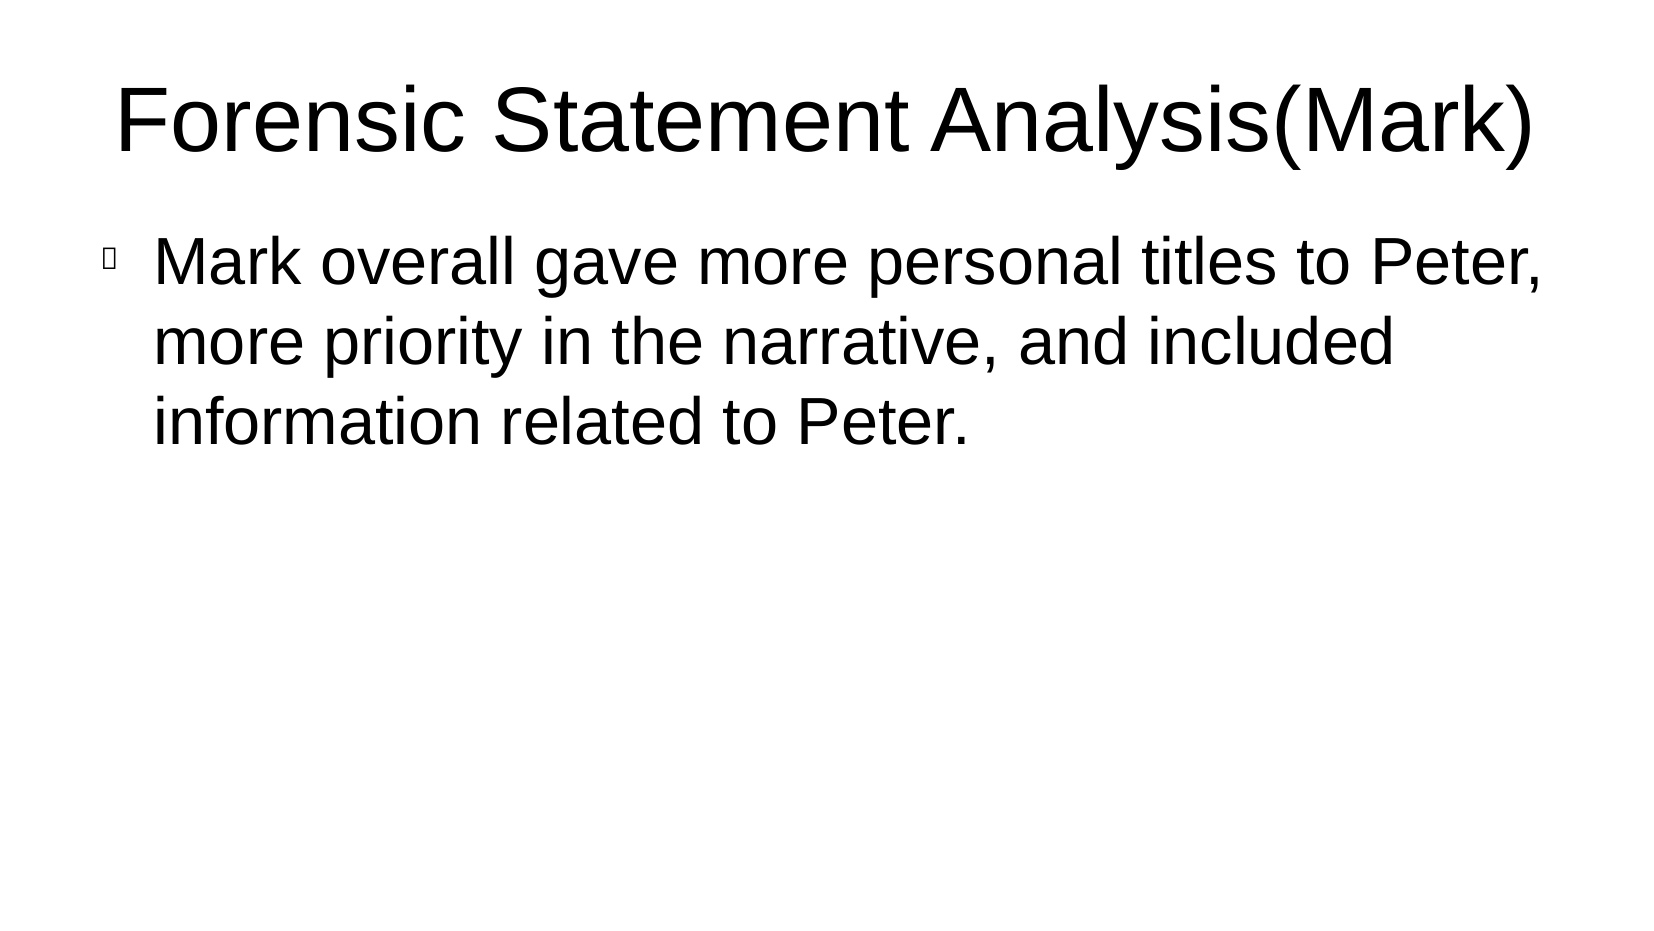

# Forensic Statement Analysis(Mark)
Mark overall gave more personal titles to Peter, more priority in the narrative, and included information related to Peter.